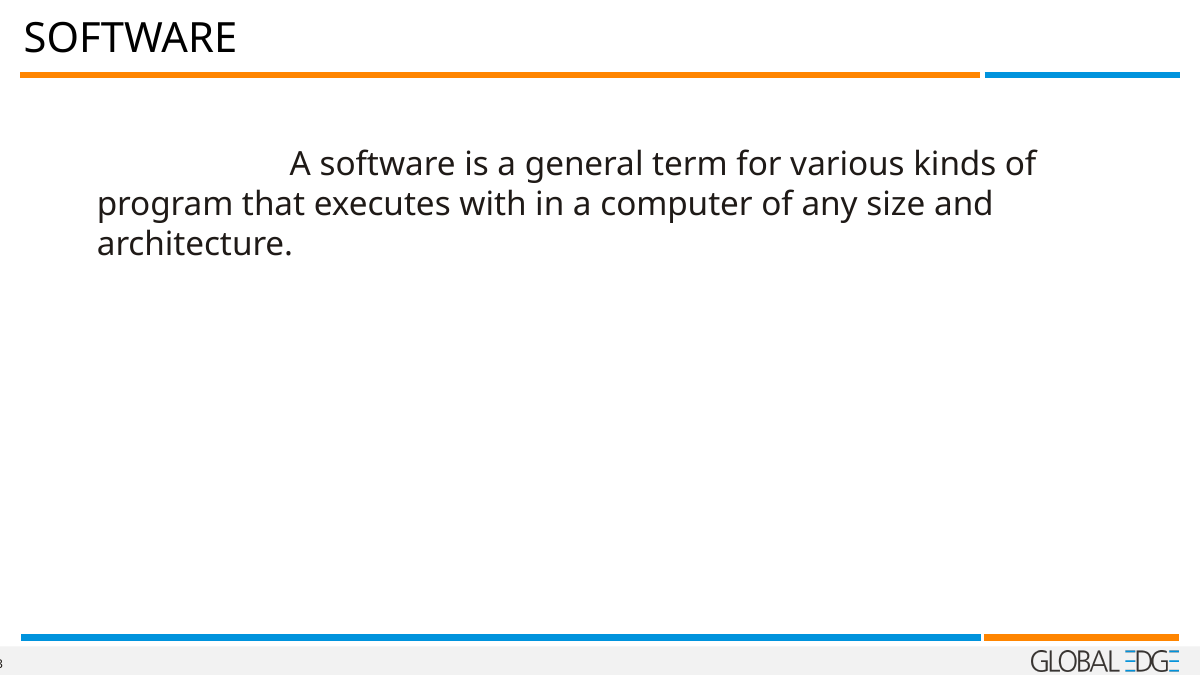

# SOFTWARE
 A software is a general term for various kinds of program that executes with in a computer of any size and architecture.